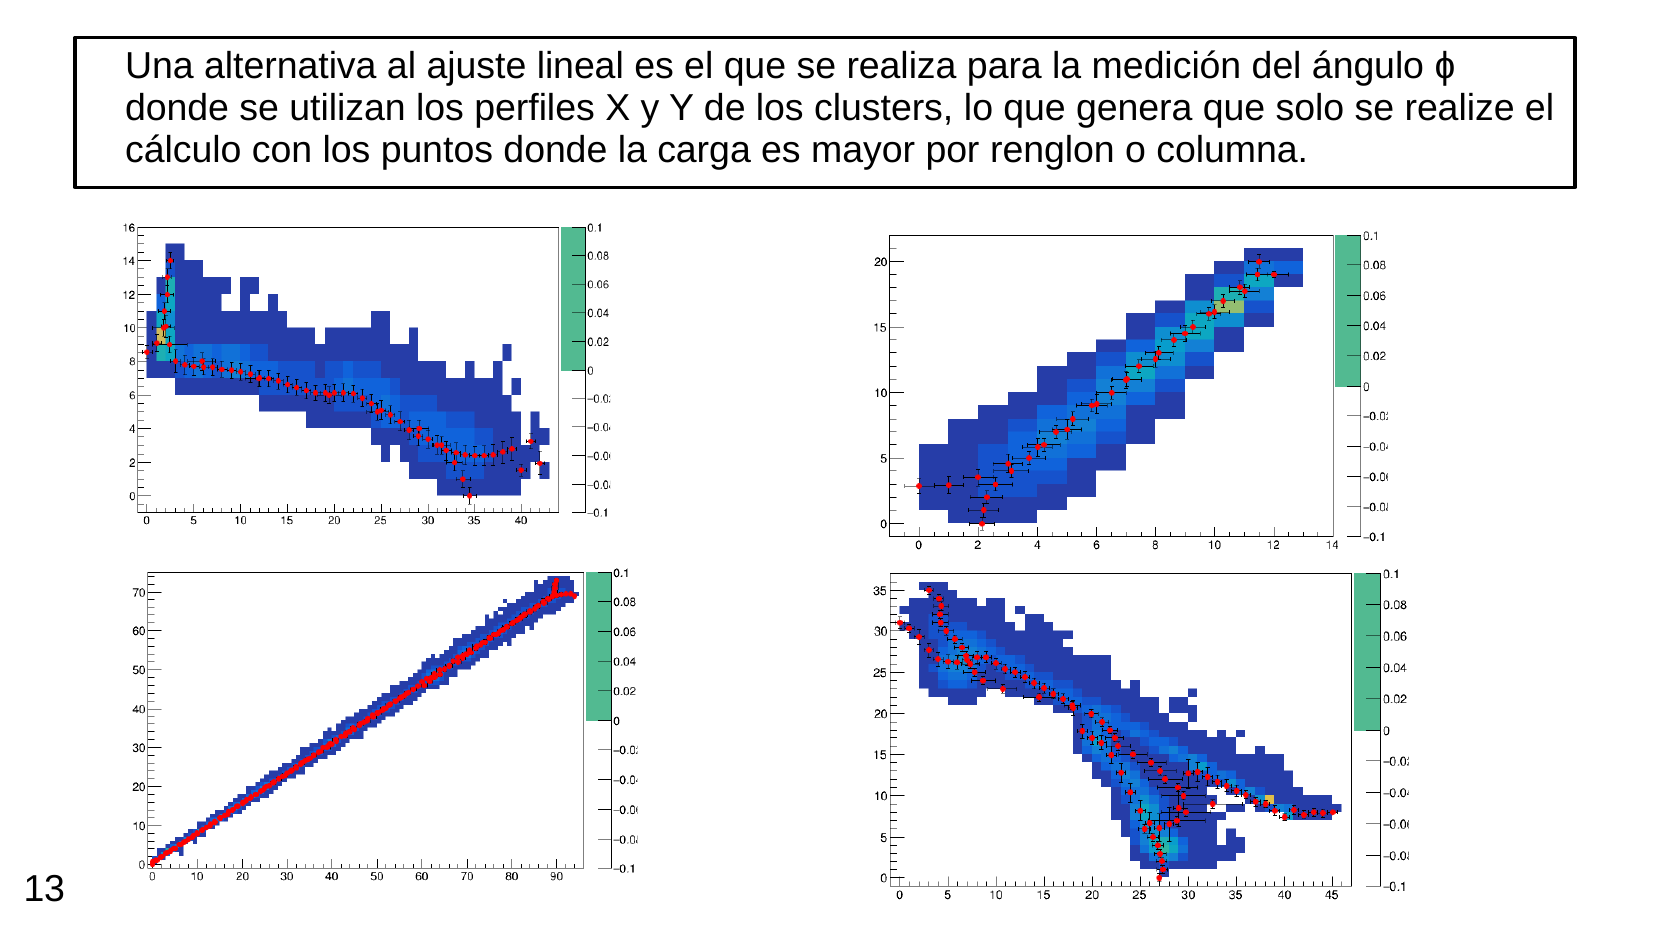

Una alternativa al ajuste lineal es el que se realiza para la medición del ángulo ɸ donde se utilizan los perfiles X y Y de los clusters, lo que genera que solo se realize el cálculo con los puntos donde la carga es mayor por renglon o columna.